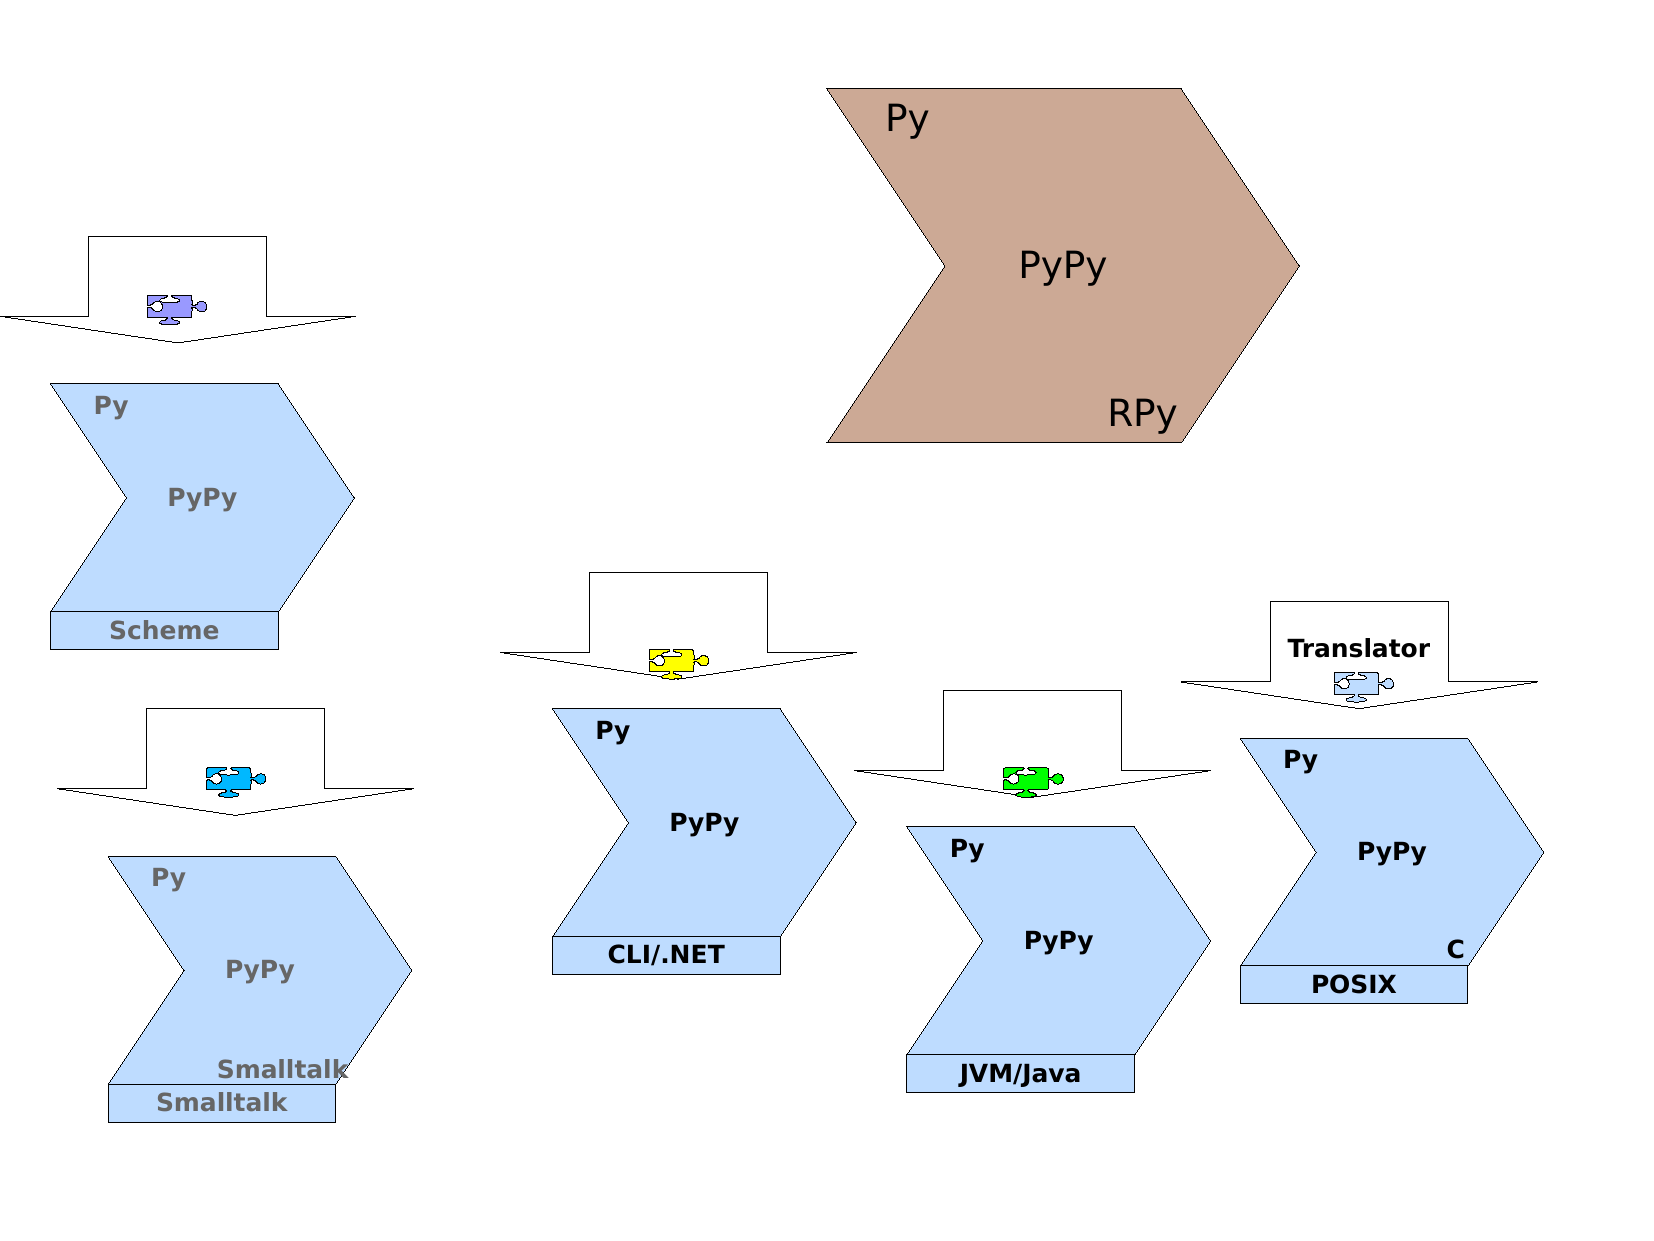

PyPy
Py
PyPy
Py
POSIX
POSIX
Scheme
RPy
Translator
PyPy
Py
POSIX
POSIX
CLI/.NET
PyPy
Py
C
POSIX
POSIX
POSIX
PyPy
Py
POSIX
POSIX
JVM/Java
PyPy
Py
Smalltalk
POSIX
POSIX
Smalltalk